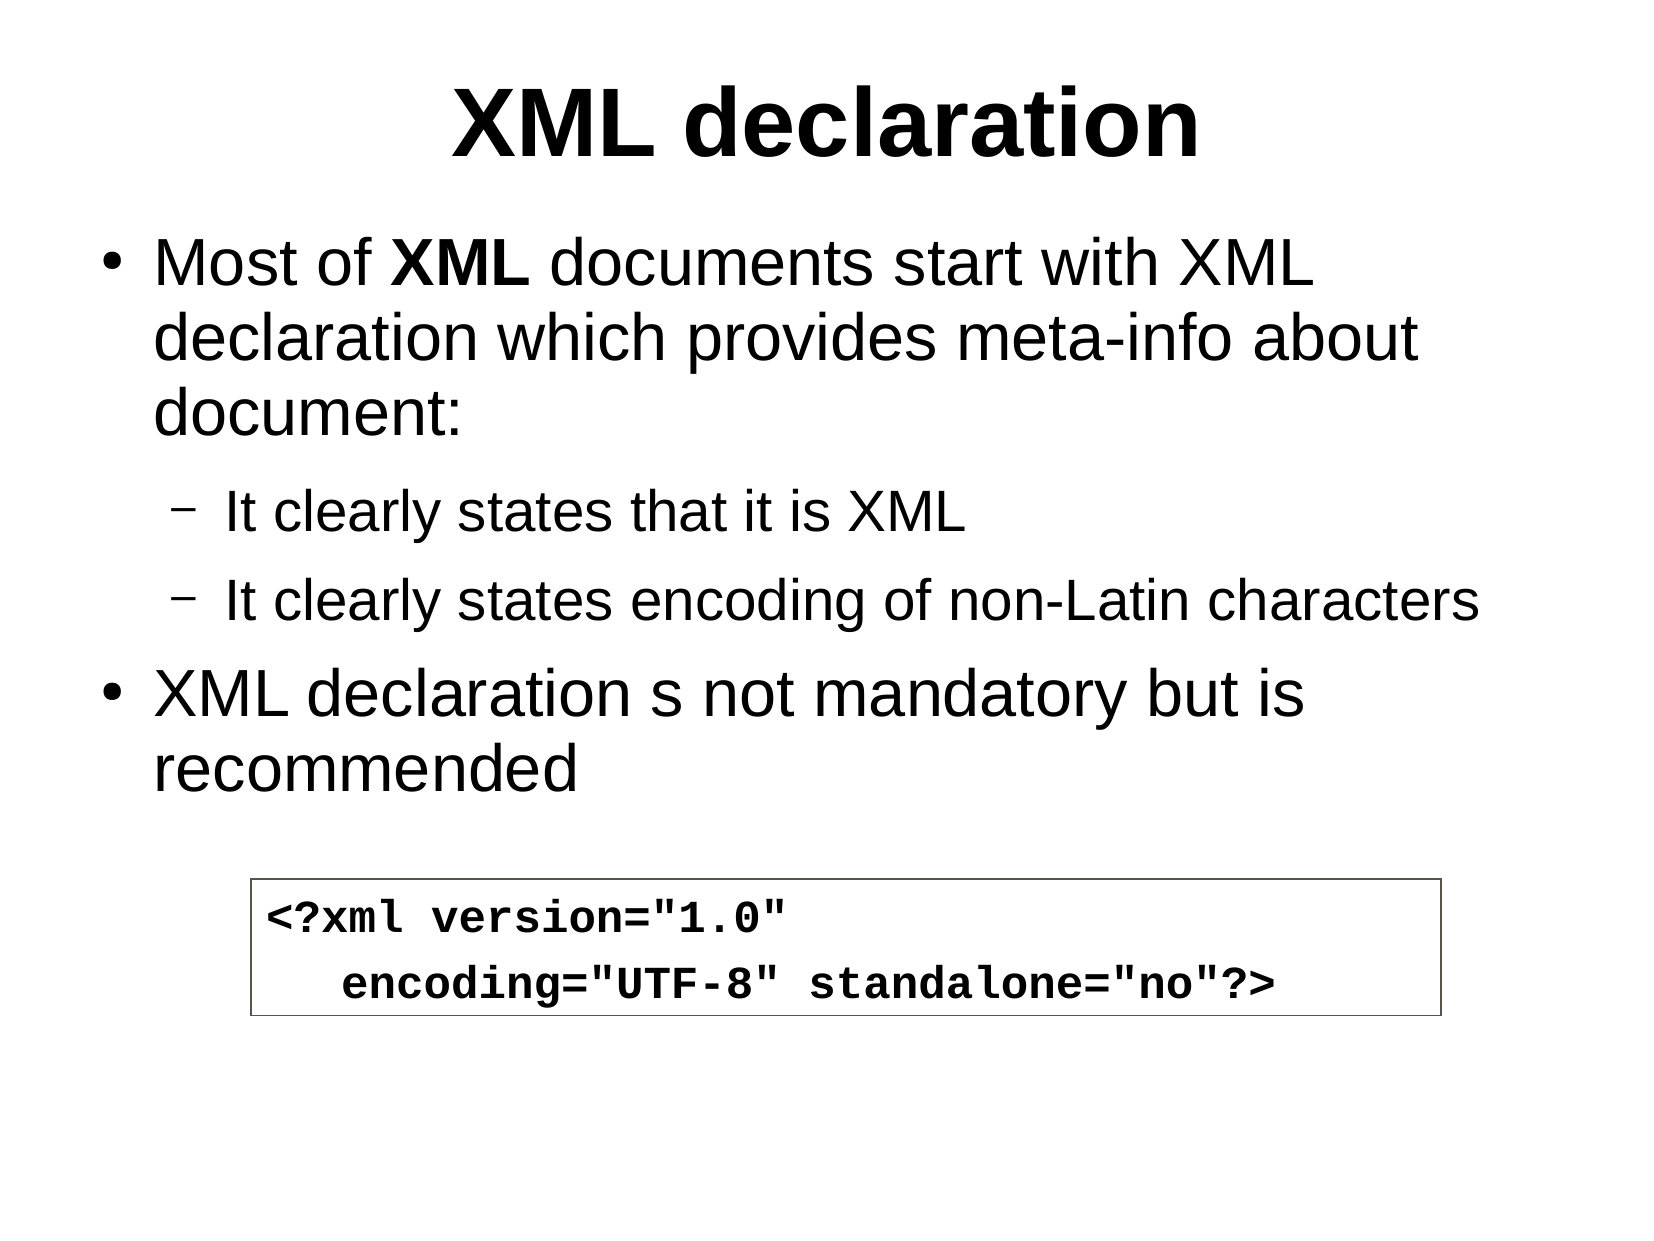

# XML declaration
Most of XML documents start with XML declaration which provides meta-info about document:
It clearly states that it is XML
It clearly states encoding of non-Latin characters
XML declaration s not mandatory but is recommended
<?xml version="1.0"
	encoding="UTF-8" standalone="no"?>